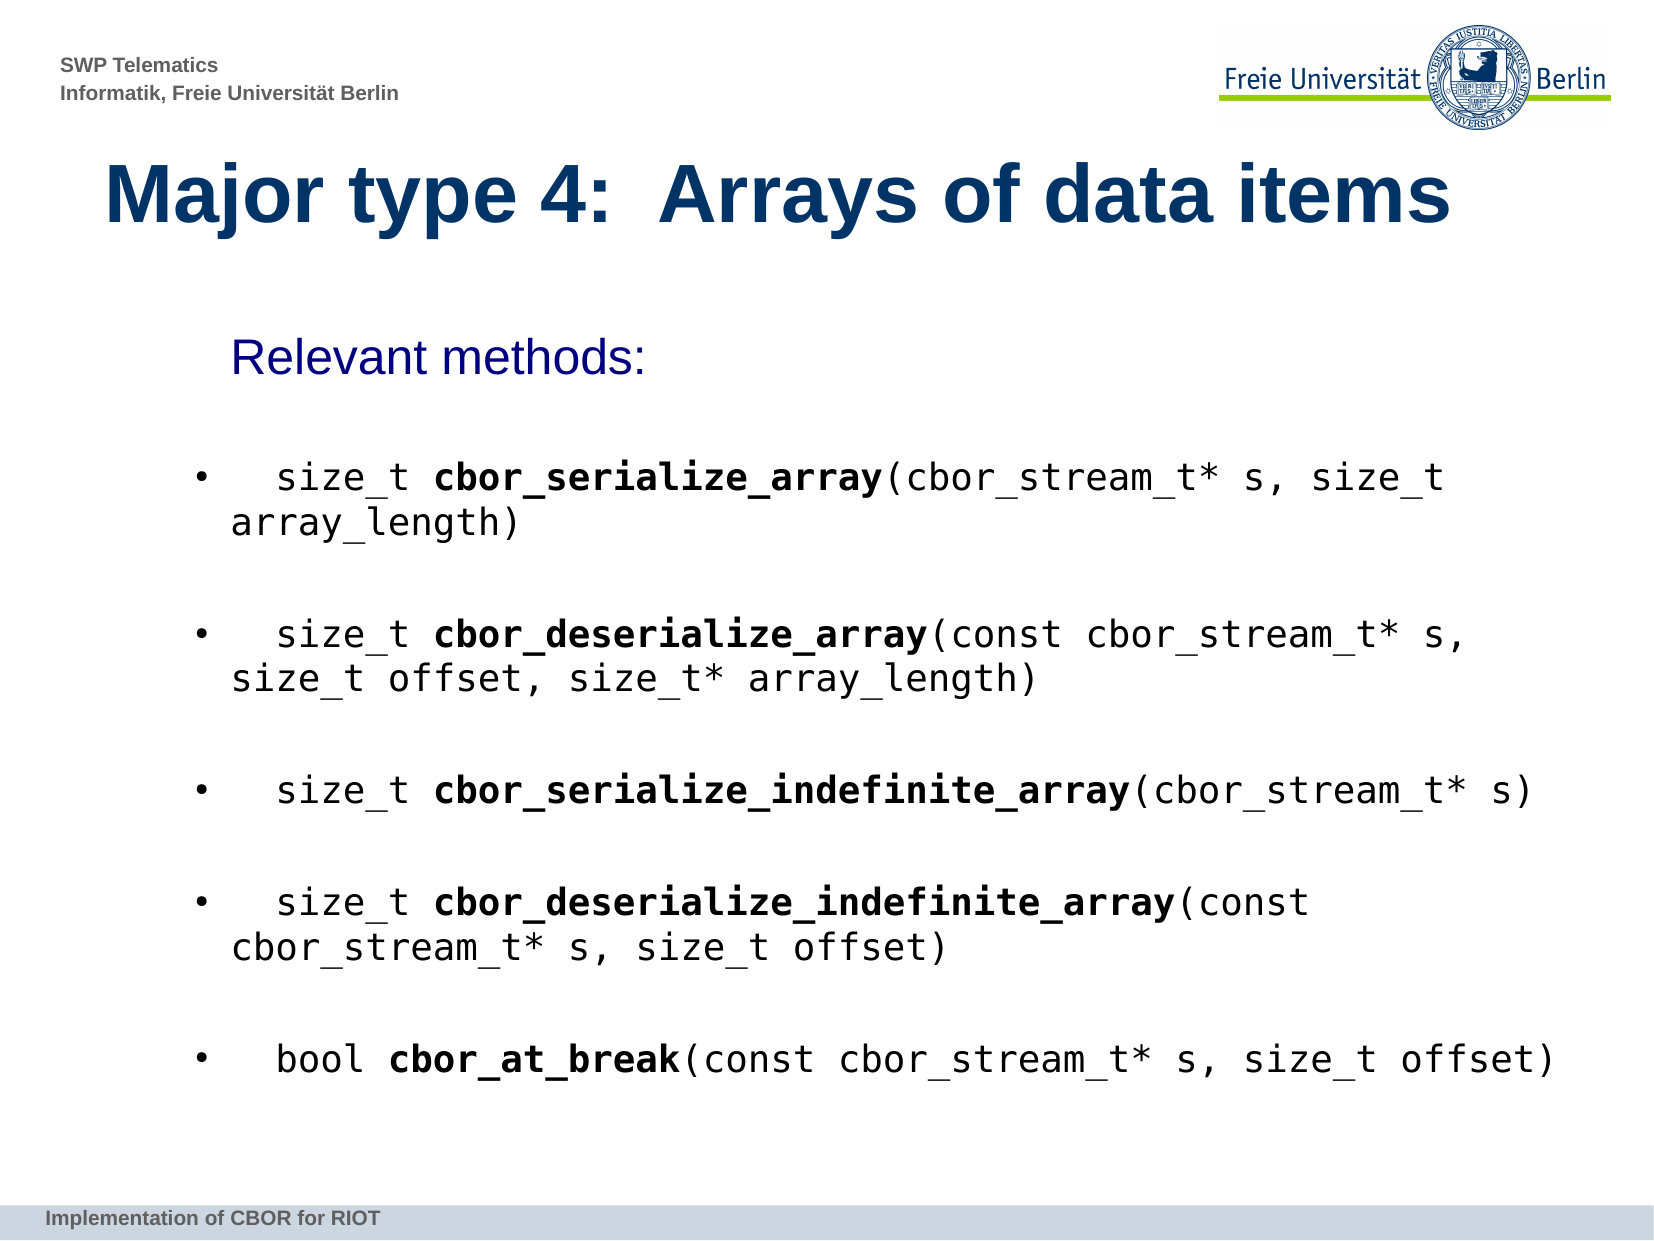

# Major type 4: Arrays of data items
Relevant methods:
 size_t cbor_serialize_array(cbor_stream_t* s, size_t array_length)
 size_t cbor_deserialize_array(const cbor_stream_t* s, size_t offset, size_t* array_length)
 size_t cbor_serialize_indefinite_array(cbor_stream_t* s)
 size_t cbor_deserialize_indefinite_array(const cbor_stream_t* s, size_t offset)
 bool cbor_at_break(const cbor_stream_t* s, size_t offset)